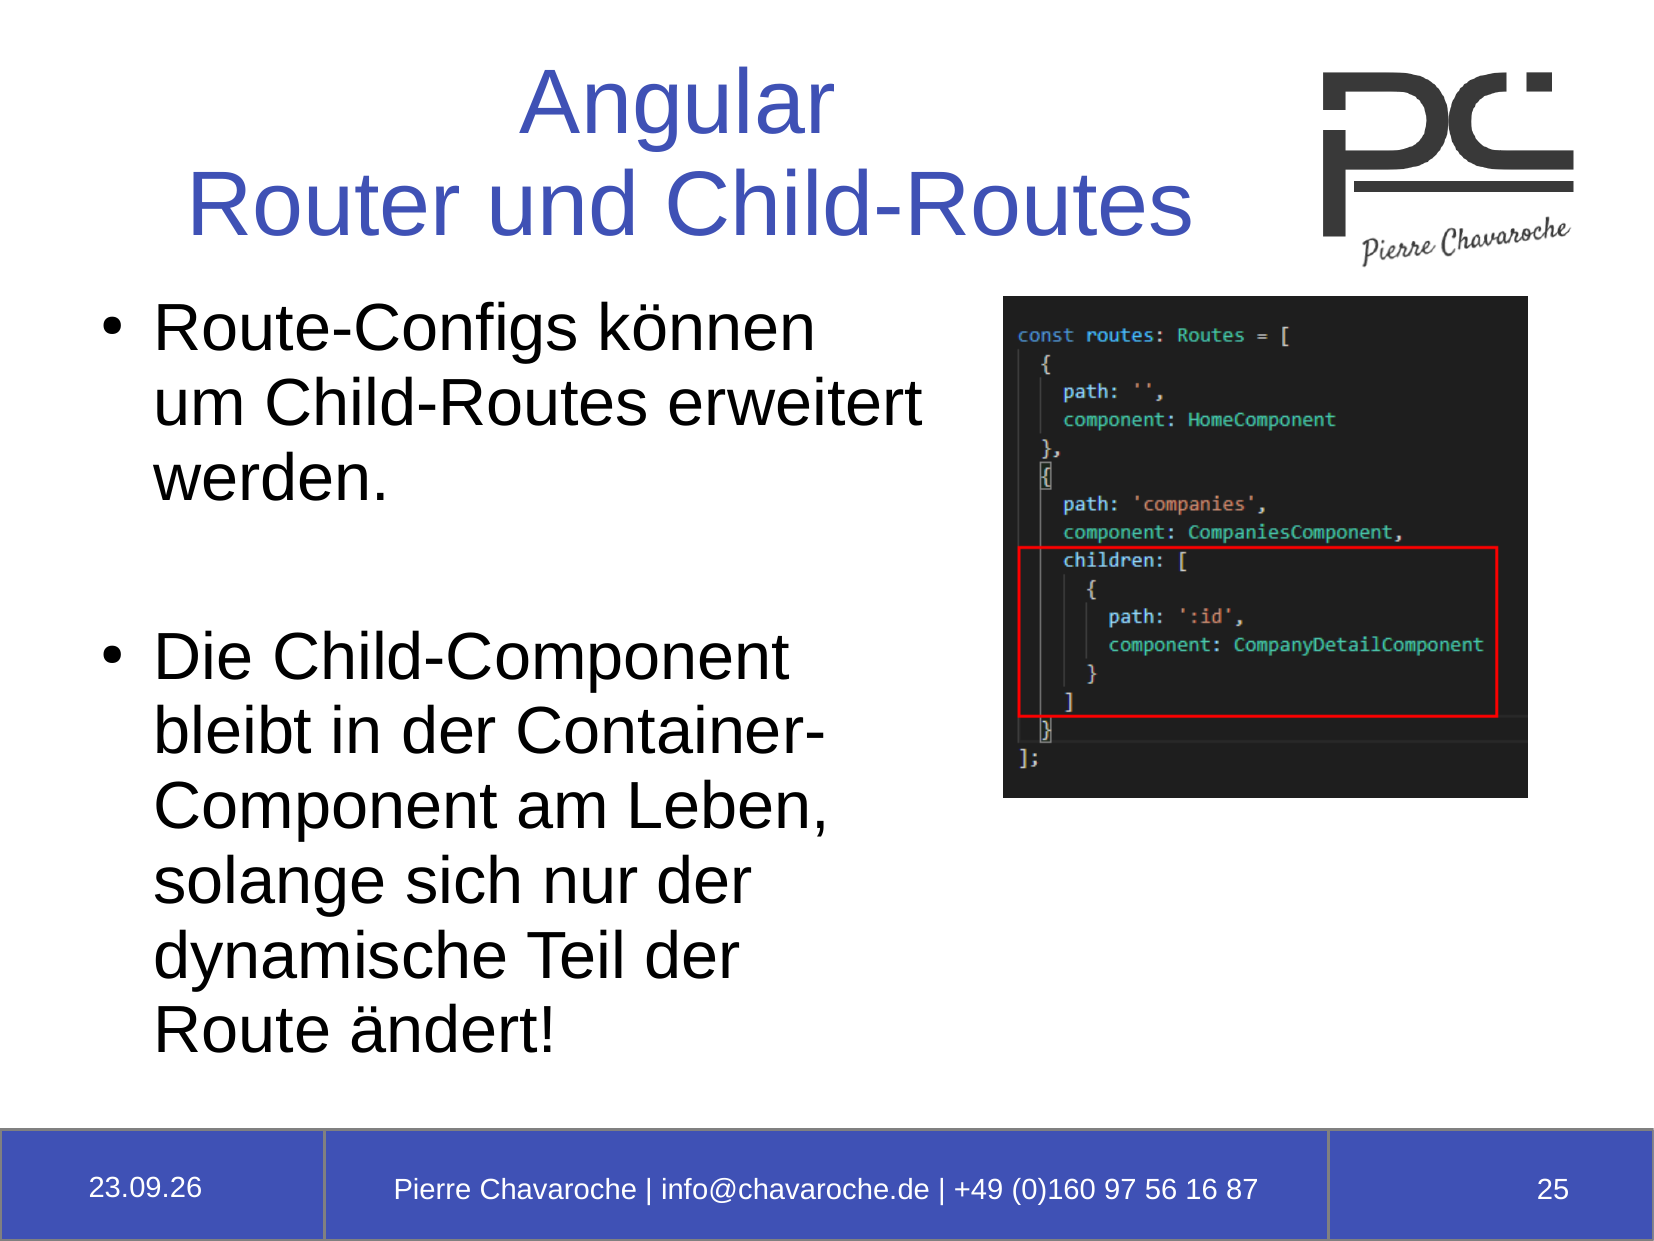

# Angular Router und Child-Routes
Route-Configs können
um Child-Routes erweitert
werden.
Die Child-Component
bleibt in der Container-
Component am Leben,
solange sich nur der
dynamische Teil der
Route ändert!
Pierre Chavaroche | info@chavaroche.de | +49 (0)160 97 56 16 87
25